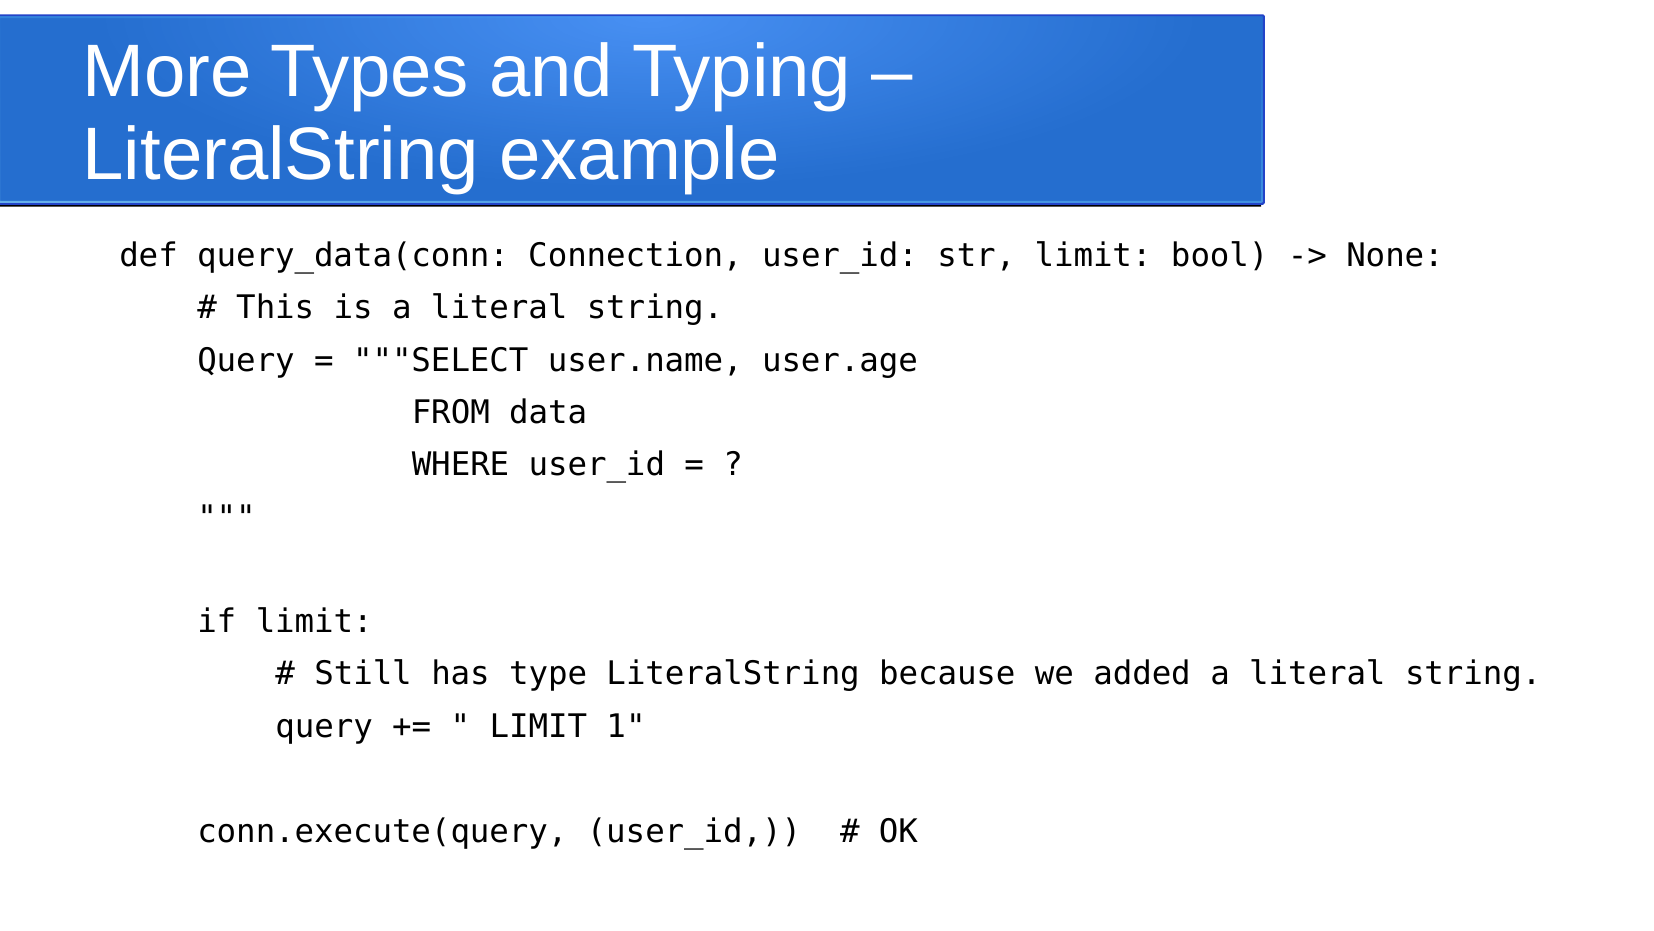

# More Types and Typing – LiteralString example
def query_data(conn: Connection, user_id: str, limit: bool) -> None:
 # This is a literal string.
 Query = """SELECT user.name, user.age
 FROM data
 WHERE user_id = ?
 """
 if limit:
 # Still has type LiteralString because we added a literal string.
 query += " LIMIT 1"
 conn.execute(query, (user_id,)) # OK